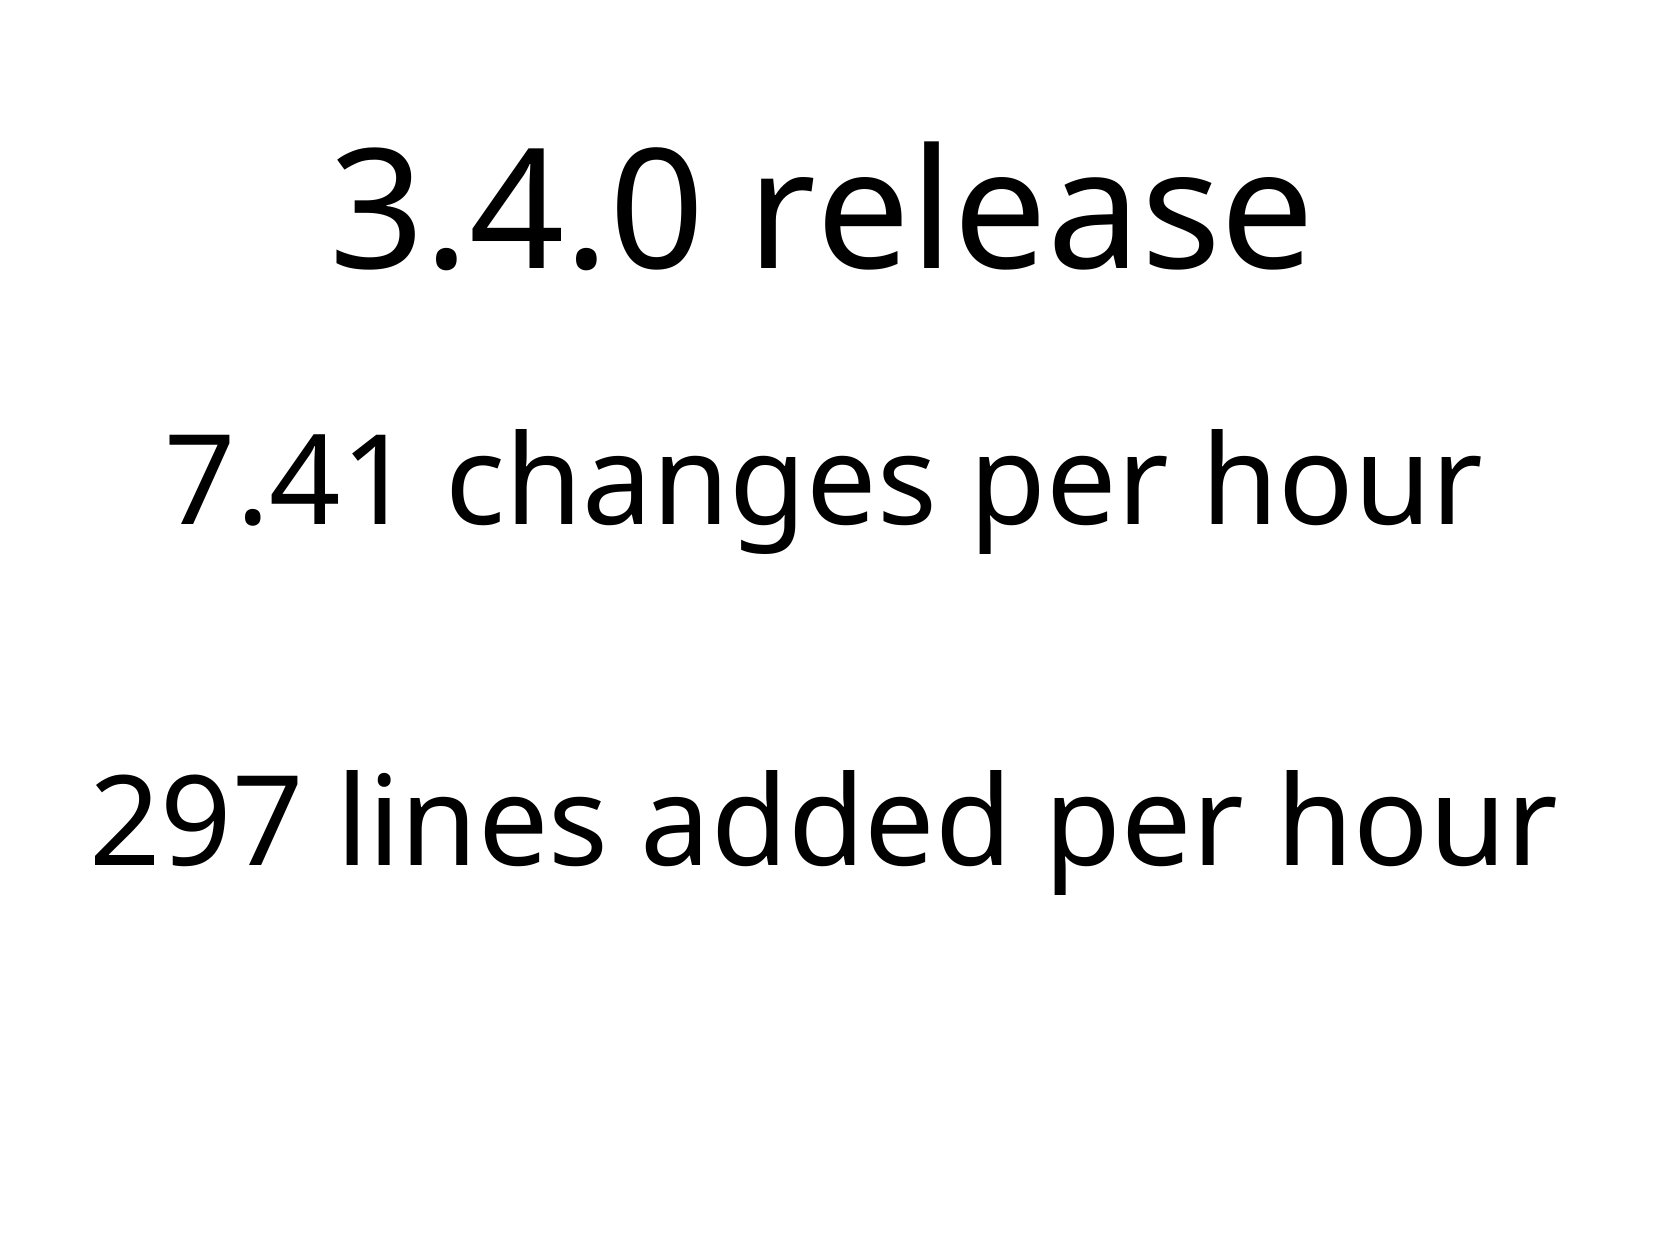

3.4.0 release
7.41 changes per hour
297 lines added per hour
2.6.20 to 2.6.24-rc8